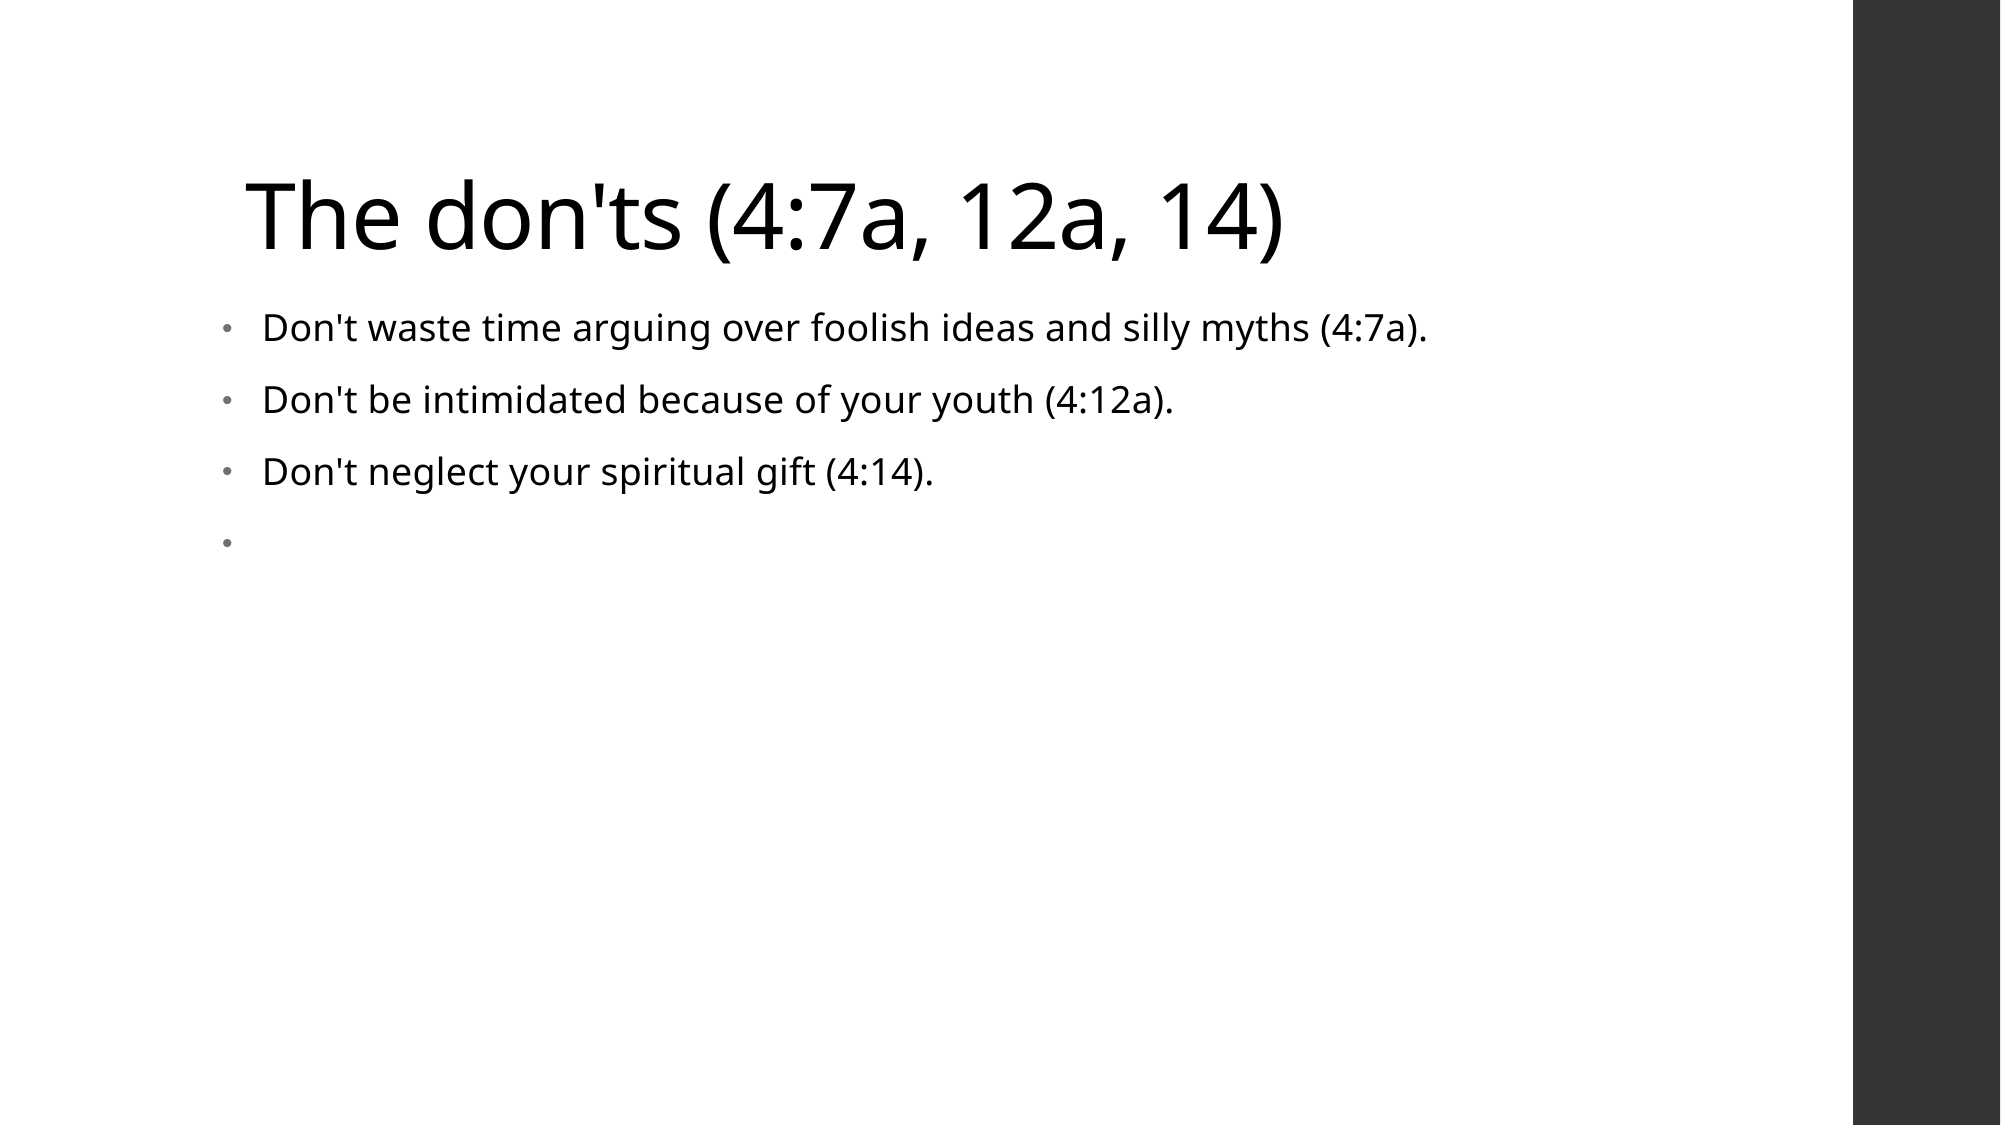

# The don'ts (4:7a, 12a, 14)
 Don't waste time arguing over foolish ideas and silly myths (4:7a).
 Don't be intimidated because of your youth (4:12a).
 Don't neglect your spiritual gift (4:14).